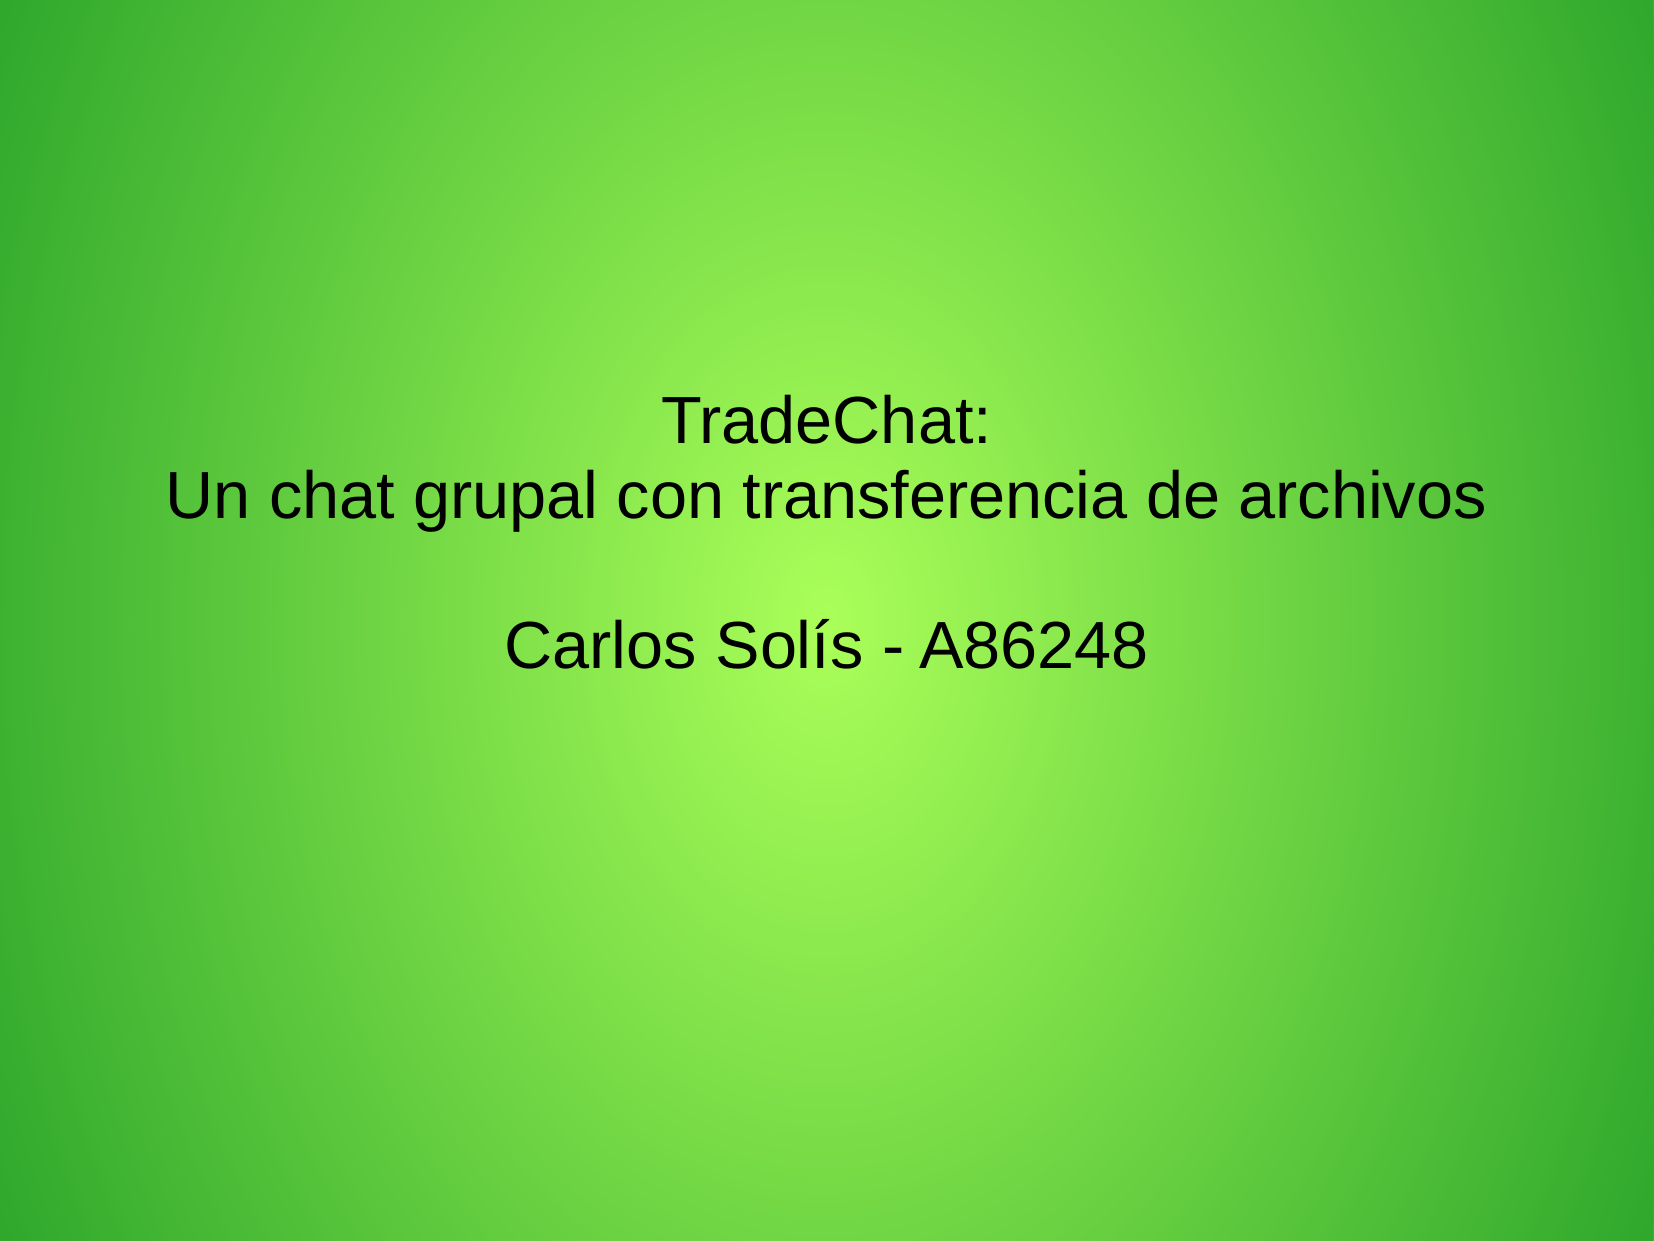

# TradeChat:
Un chat grupal con transferencia de archivos
Carlos Solís - A86248